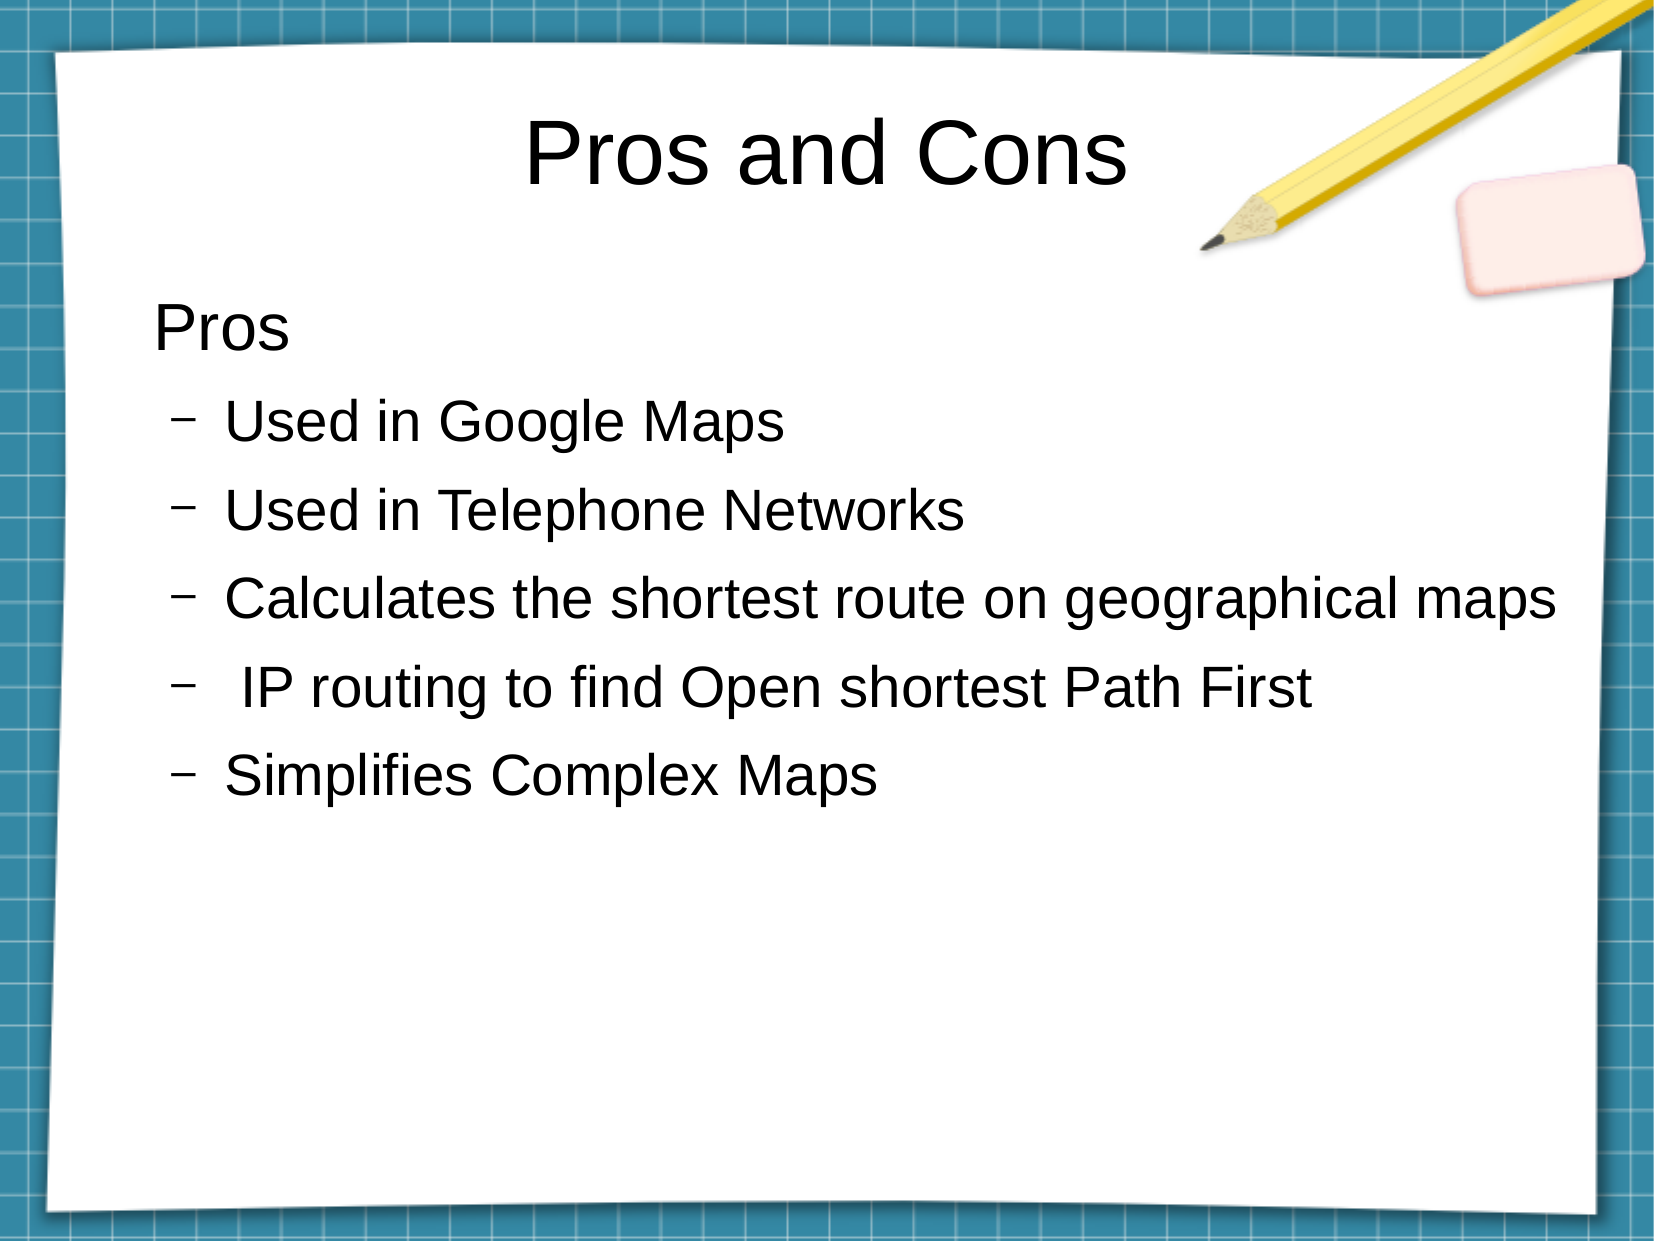

# Pros and Cons
Pros
Used in Google Maps
Used in Telephone Networks
Calculates the shortest route on geographical maps
 IP routing to find Open shortest Path First
Simplifies Complex Maps